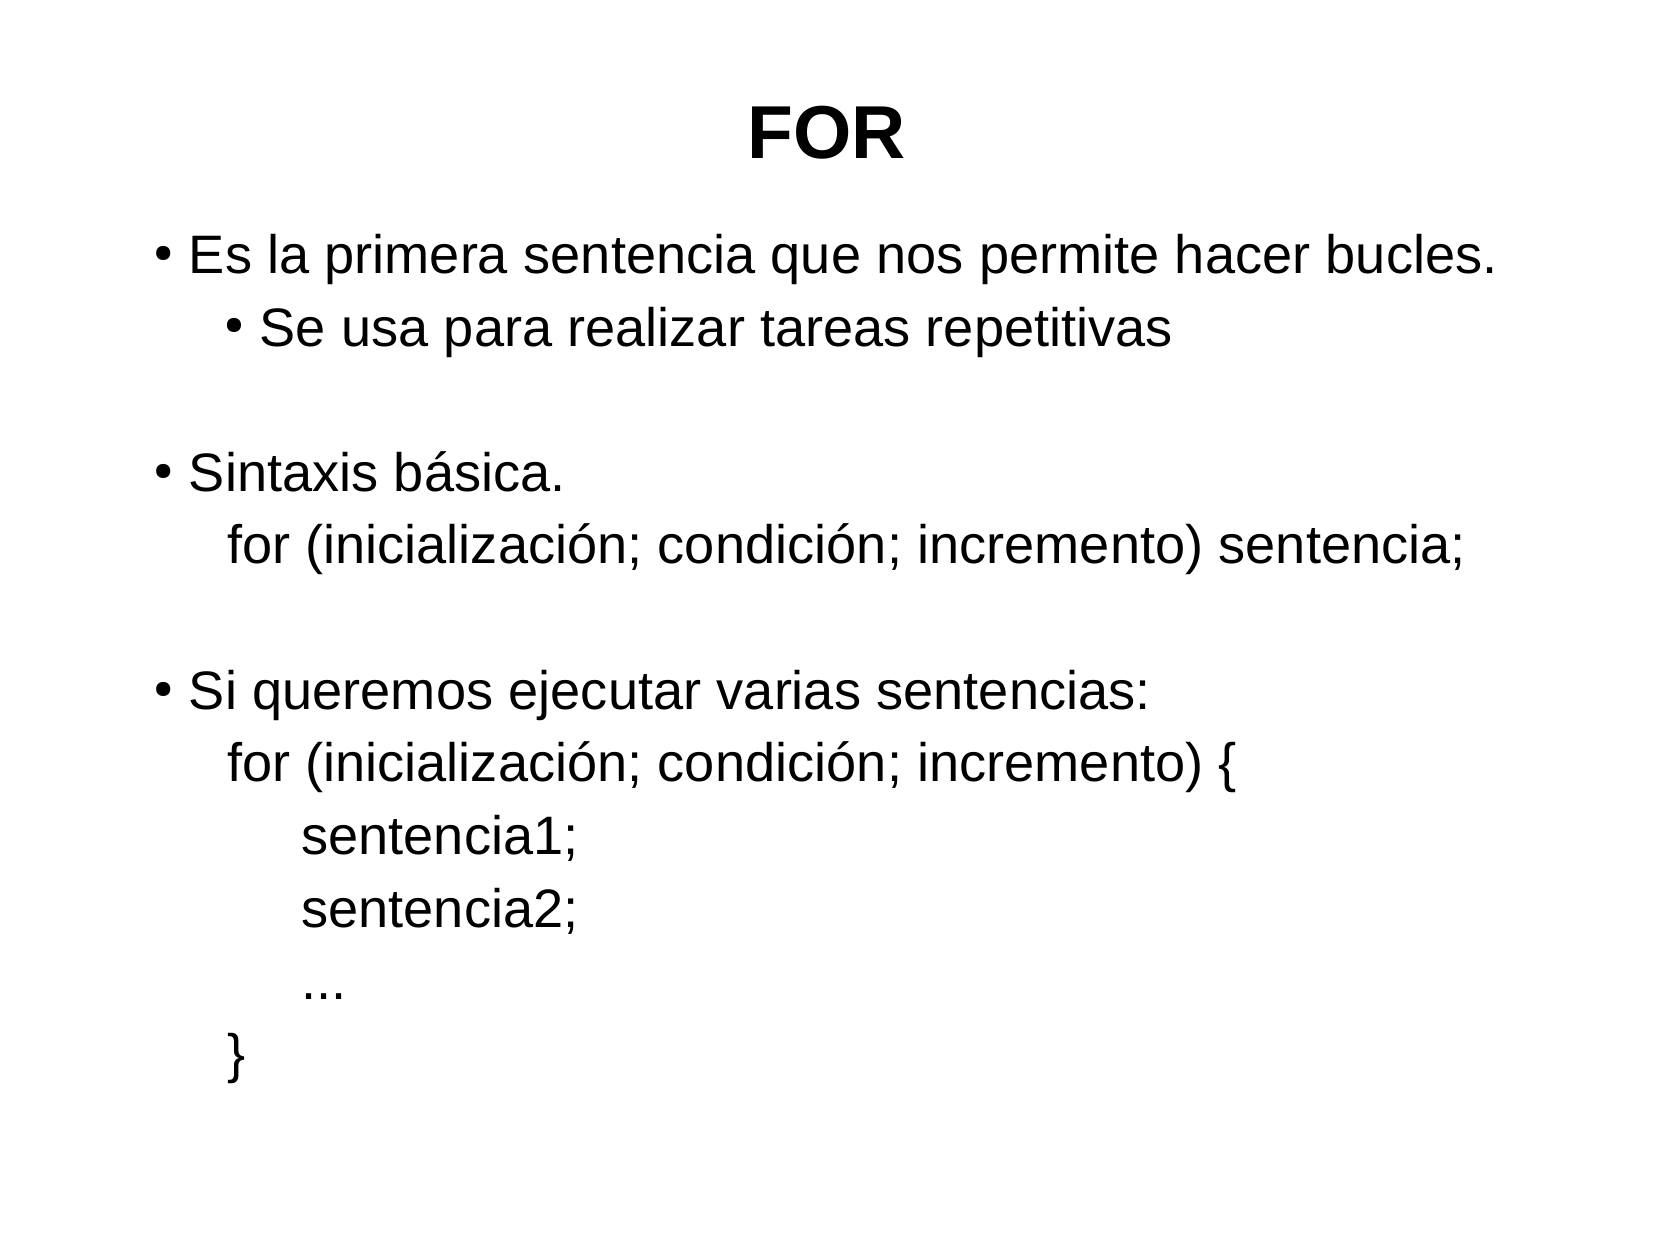

# FOR
Es la primera sentencia que nos permite hacer bucles.
Se usa para realizar tareas repetitivas
Sintaxis básica.
	for (inicialización; condición; incremento) sentencia;
Si queremos ejecutar varias sentencias:
	for (inicialización; condición; incremento) {
		sentencia1;
		sentencia2;
		...
	}